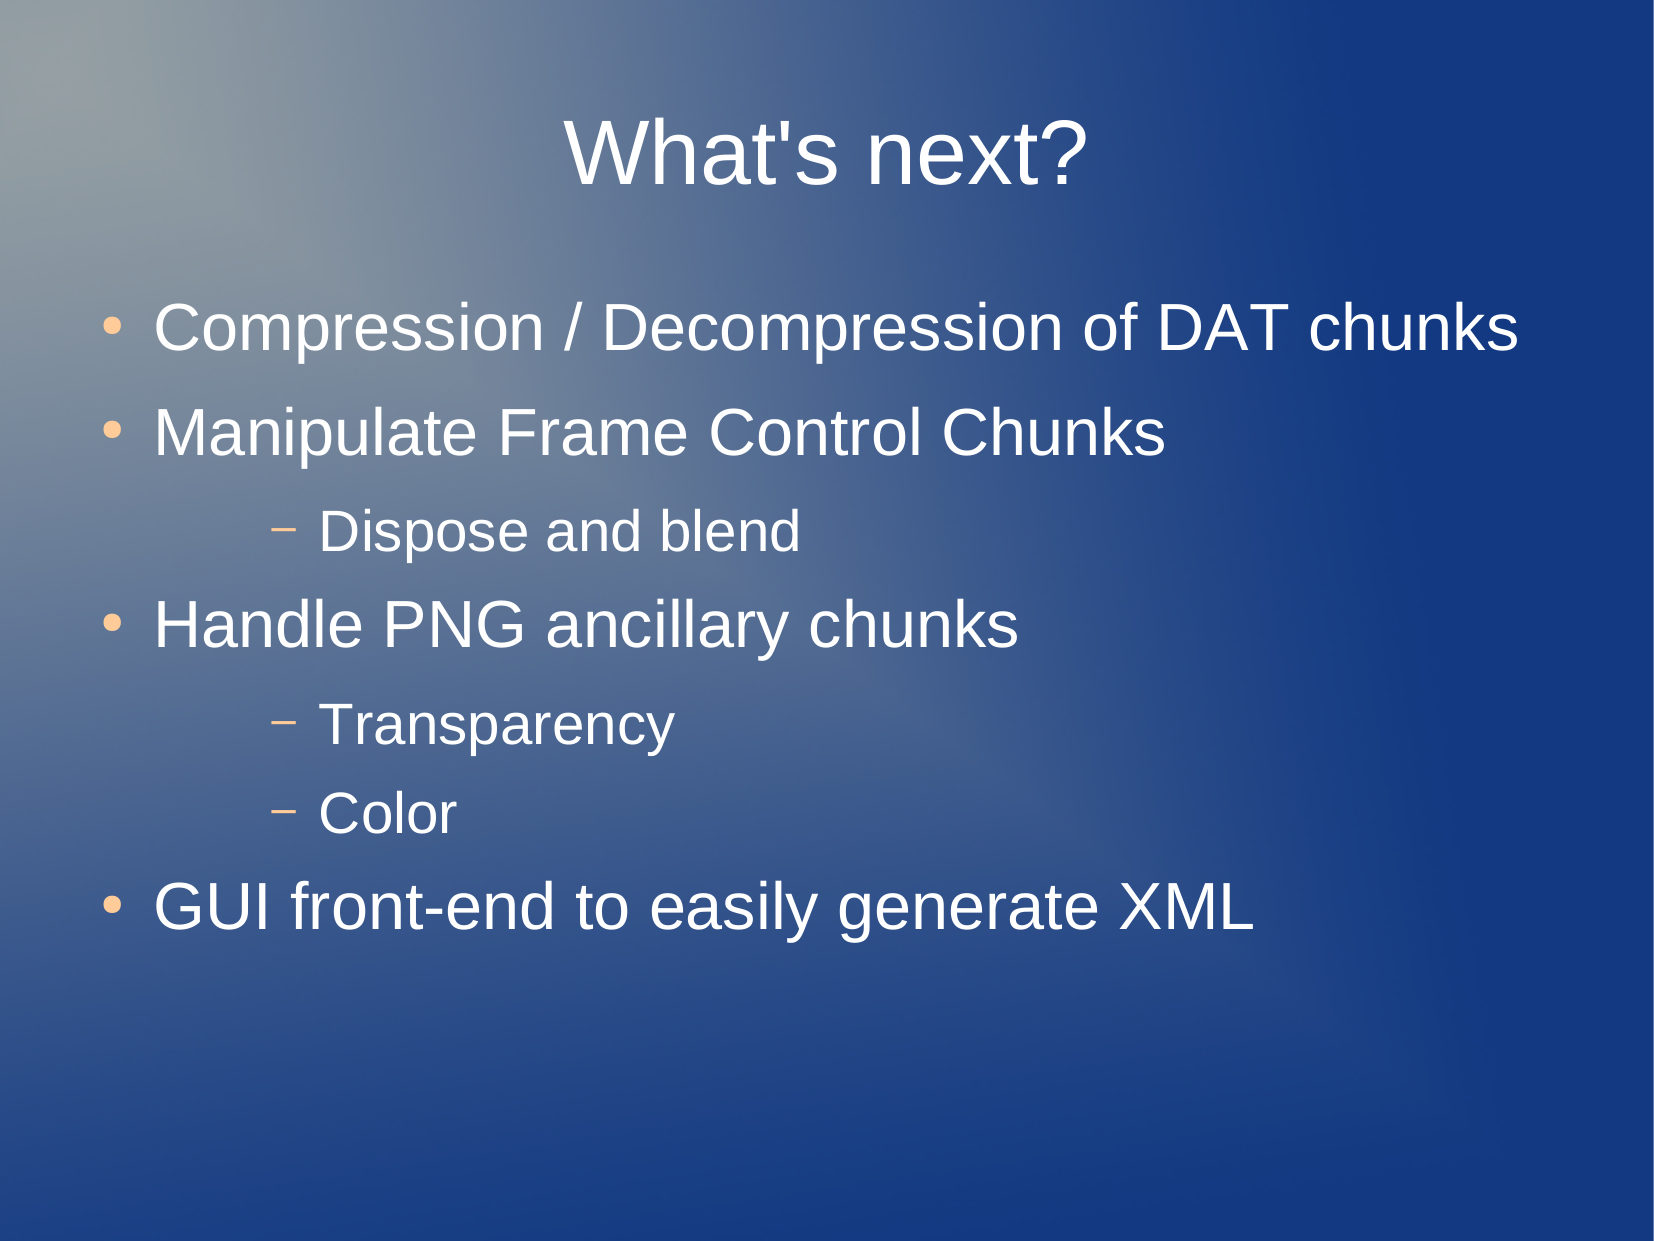

# What's next?
Compression / Decompression of DAT chunks
Manipulate Frame Control Chunks
Dispose and blend
Handle PNG ancillary chunks
Transparency
Color
GUI front-end to easily generate XML